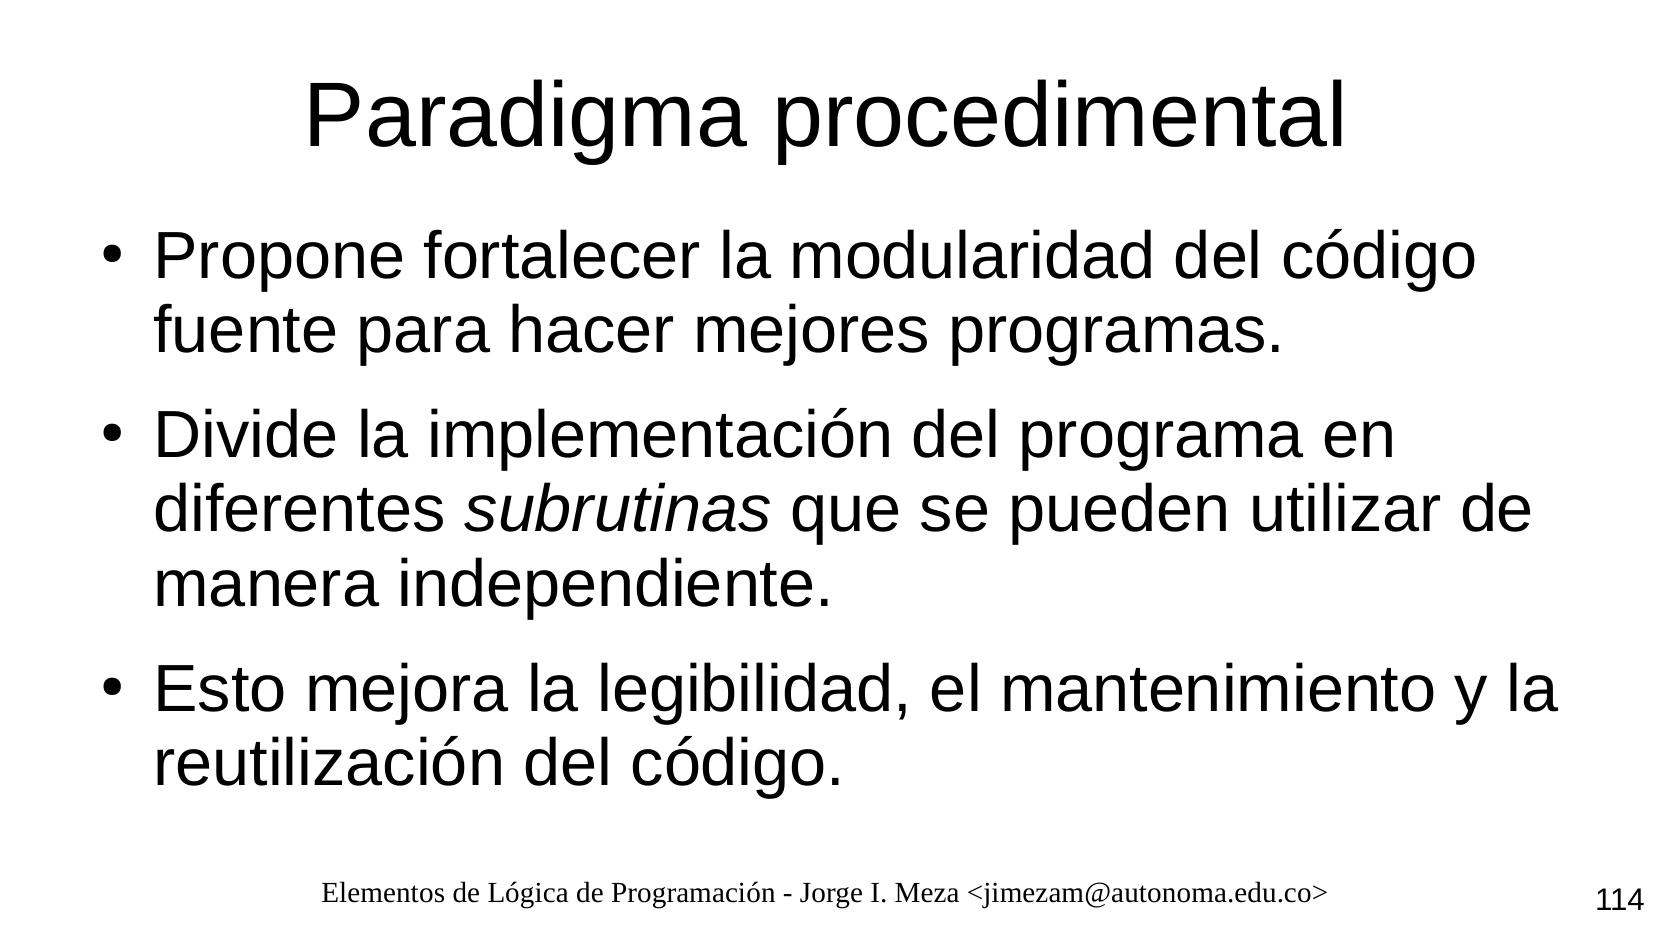

# Paradigma procedimental
Propone fortalecer la modularidad del código fuente para hacer mejores programas.
Divide la implementación del programa en diferentes subrutinas que se pueden utilizar de manera independiente.
Esto mejora la legibilidad, el mantenimiento y la reutilización del código.
Elementos de Lógica de Programación - Jorge I. Meza <jimezam@autonoma.edu.co>